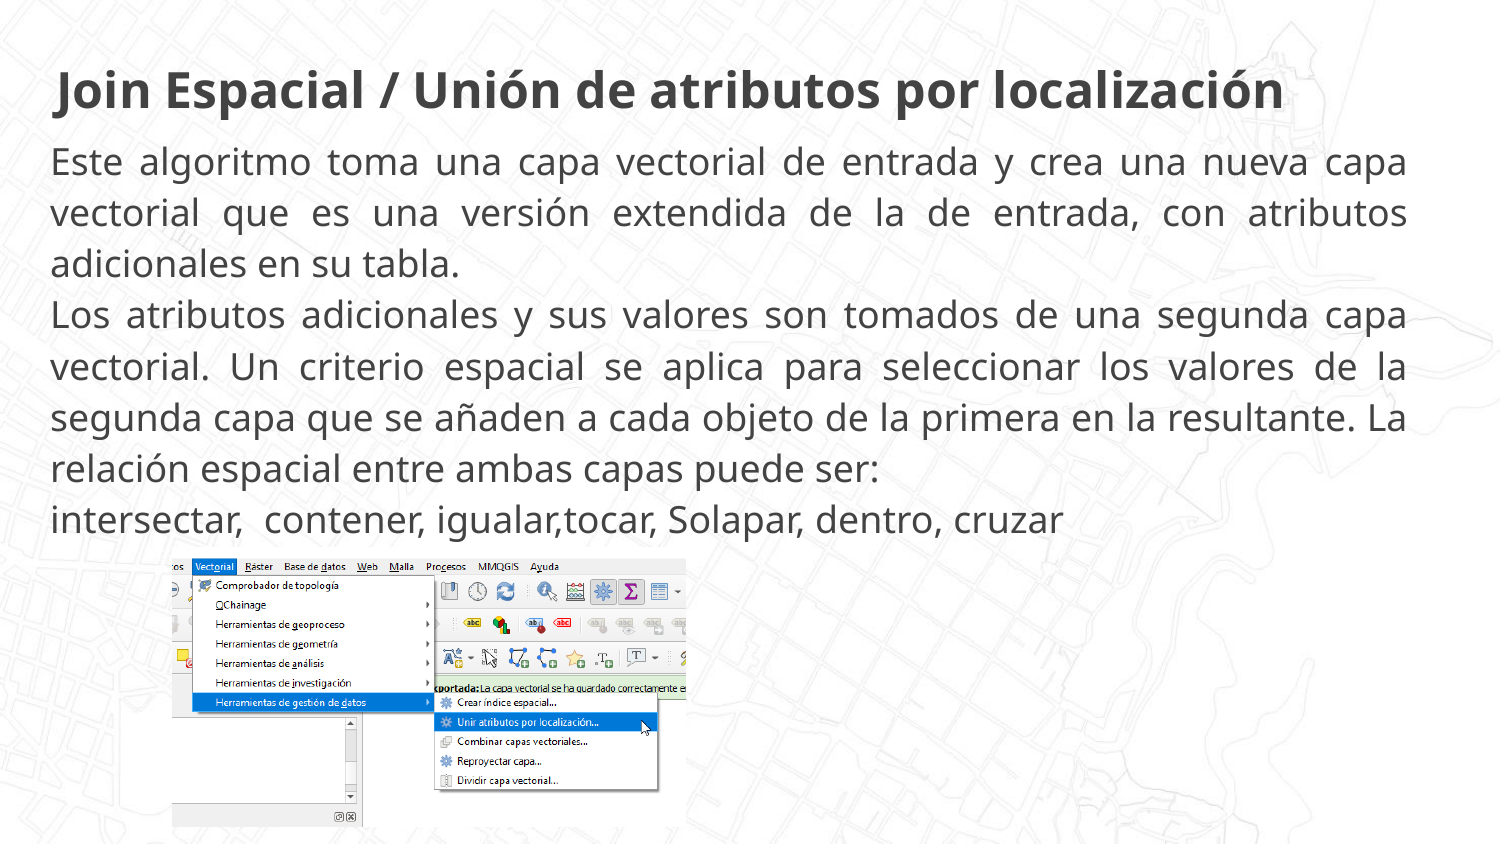

Join Espacial / Unión de atributos por localización
Este algoritmo toma una capa vectorial de entrada y crea una nueva capa vectorial que es una versión extendida de la de entrada, con atributos adicionales en su tabla.
Los atributos adicionales y sus valores son tomados de una segunda capa vectorial. Un criterio espacial se aplica para seleccionar los valores de la segunda capa que se añaden a cada objeto de la primera en la resultante. La relación espacial entre ambas capas puede ser:
intersectar, contener, igualar,tocar, Solapar, dentro, cruzar